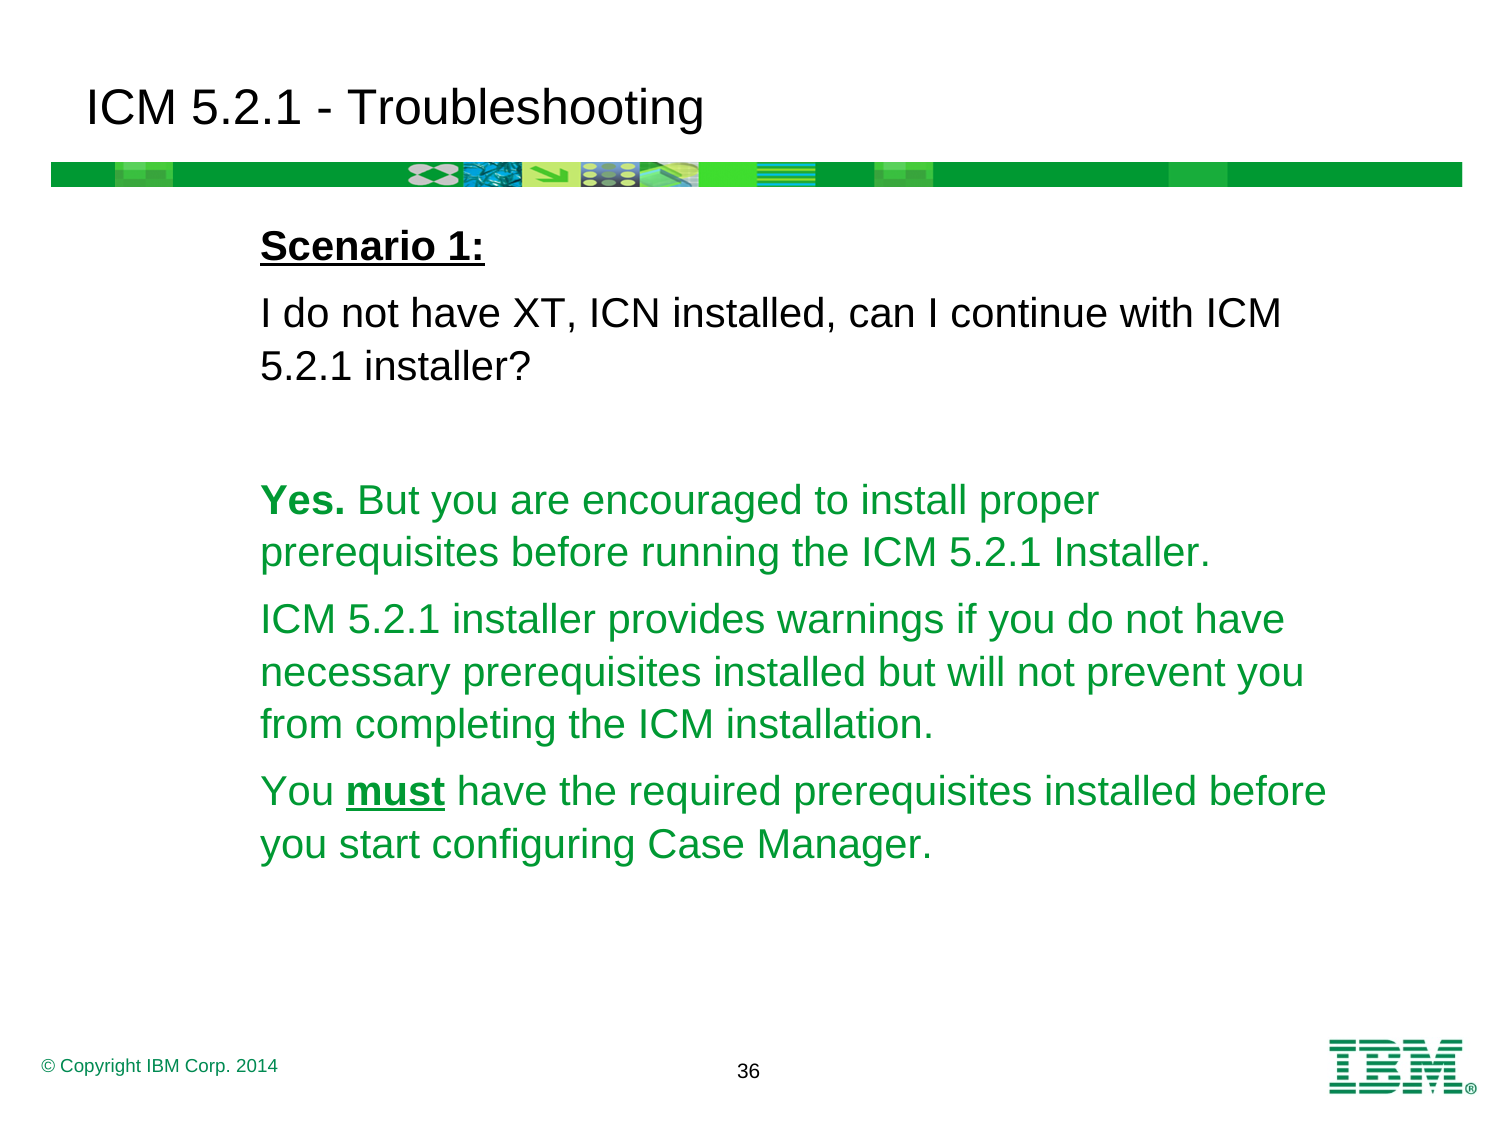

# ICM 5.2.1 - Troubleshooting
Scenario 1:
I do not have XT, ICN installed, can I continue with ICM 5.2.1 installer?
Yes. But you are encouraged to install proper prerequisites before running the ICM 5.2.1 Installer.
ICM 5.2.1 installer provides warnings if you do not have necessary prerequisites installed but will not prevent you from completing the ICM installation.
You must have the required prerequisites installed before you start configuring Case Manager.
36